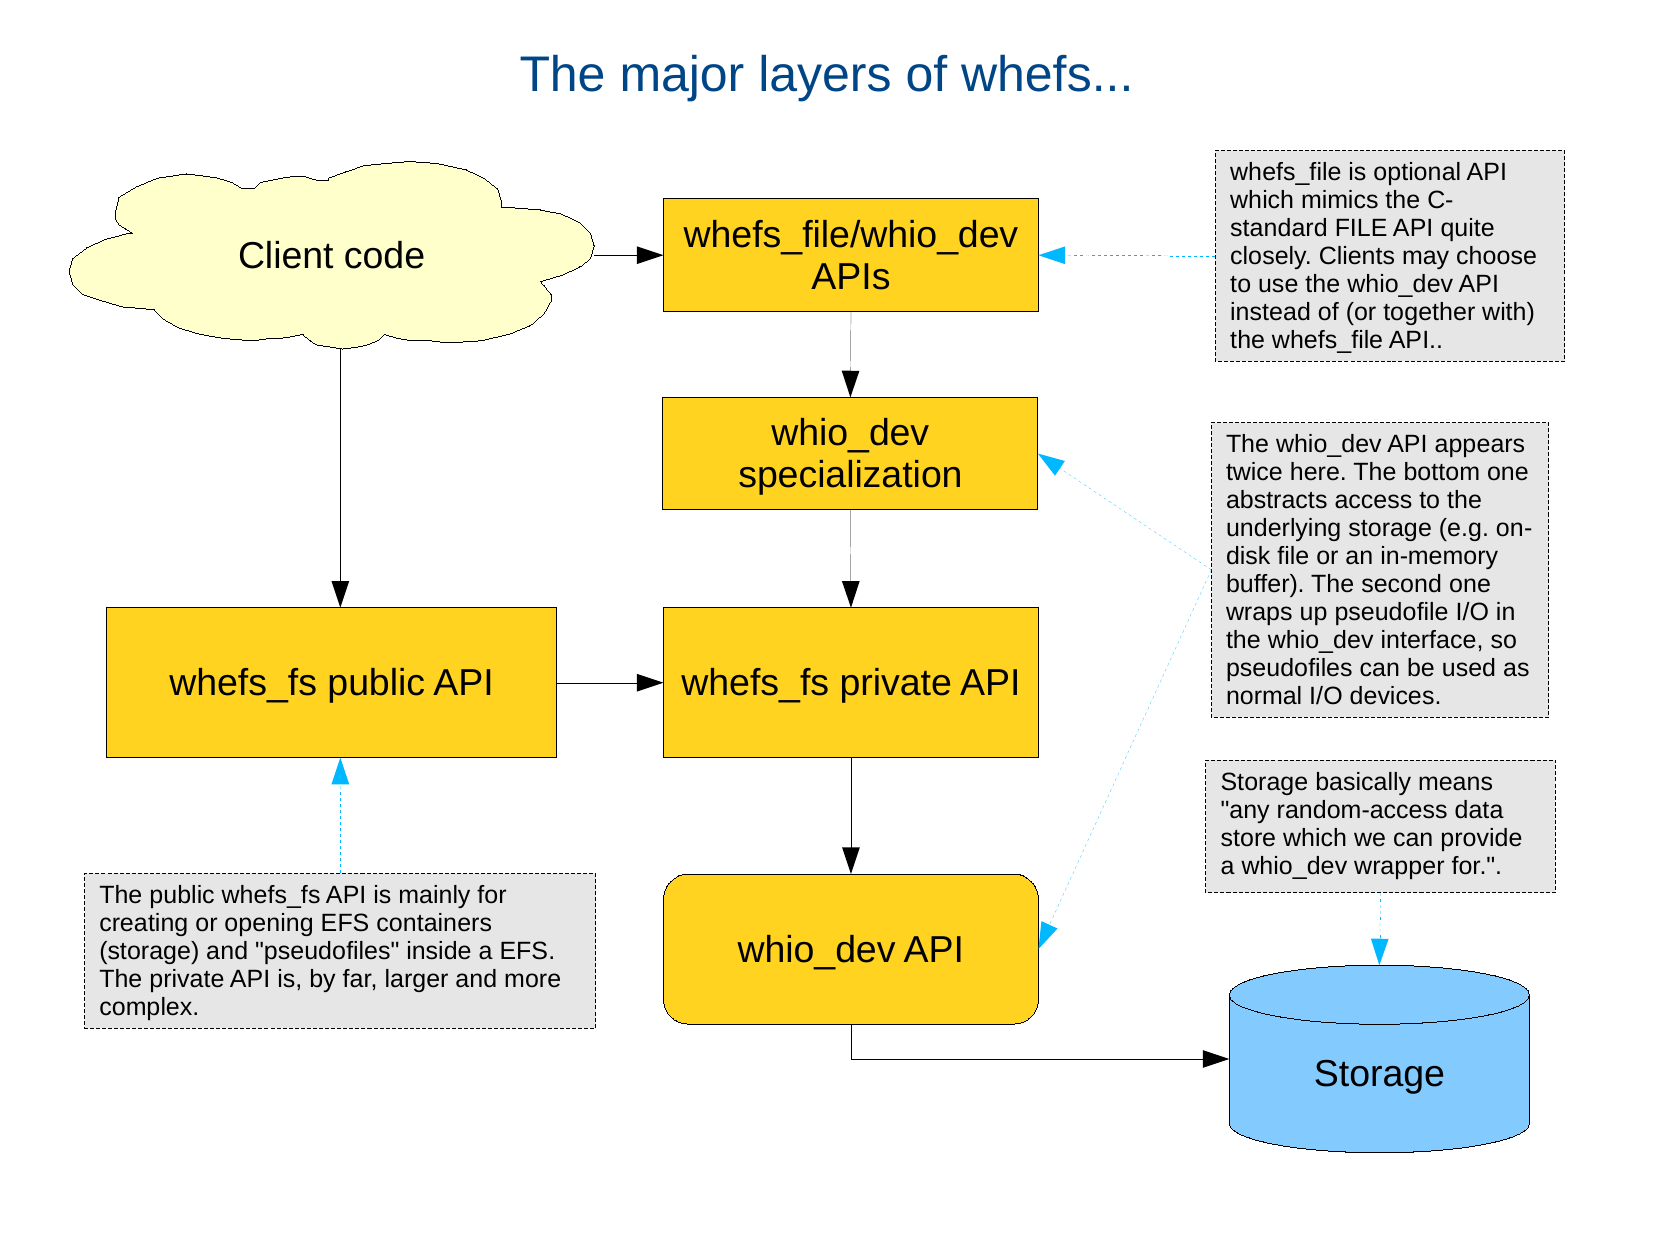

The major layers of whefs...
whefs_file is optional API which mimics the C-standard FILE API quite closely. Clients may choose to use the whio_dev API instead of (or together with) the whefs_file API..
Client code
whefs_file/whio_dev
APIs
whio_dev
specialization
The whio_dev API appears twice here. The bottom one abstracts access to the underlying storage (e.g. on-disk file or an in-memory buffer). The second one wraps up pseudofile I/O in the whio_dev interface, so pseudofiles can be used as normal I/O devices.
whefs_fs public API
whefs_fs private API
Storage basically means "any random-access data store which we can provide a whio_dev wrapper for.".
The public whefs_fs API is mainly for creating or opening EFS containers (storage) and "pseudofiles" inside a EFS. The private API is, by far, larger and more complex.
whio_dev API
Storage